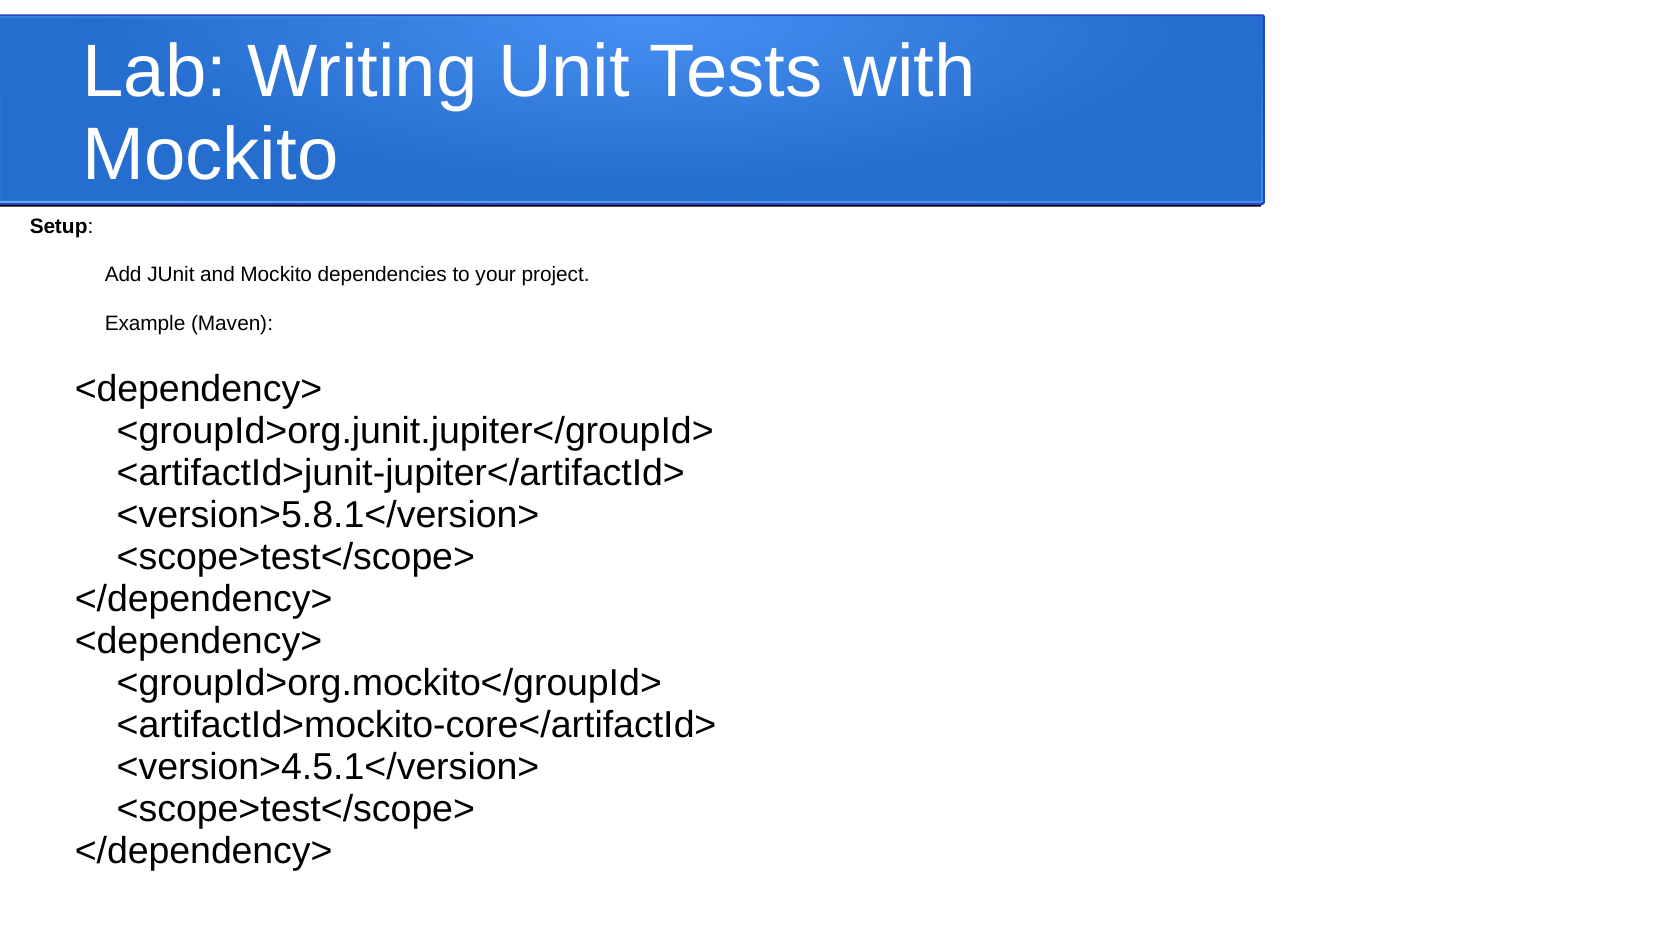

# Lab: Writing Unit Tests with Mockito
Setup:
	Add JUnit and Mockito dependencies to your project.
	Example (Maven):
<dependency>
 <groupId>org.junit.jupiter</groupId>
 <artifactId>junit-jupiter</artifactId>
 <version>5.8.1</version>
 <scope>test</scope>
</dependency>
<dependency>
 <groupId>org.mockito</groupId>
 <artifactId>mockito-core</artifactId>
 <version>4.5.1</version>
 <scope>test</scope>
</dependency>